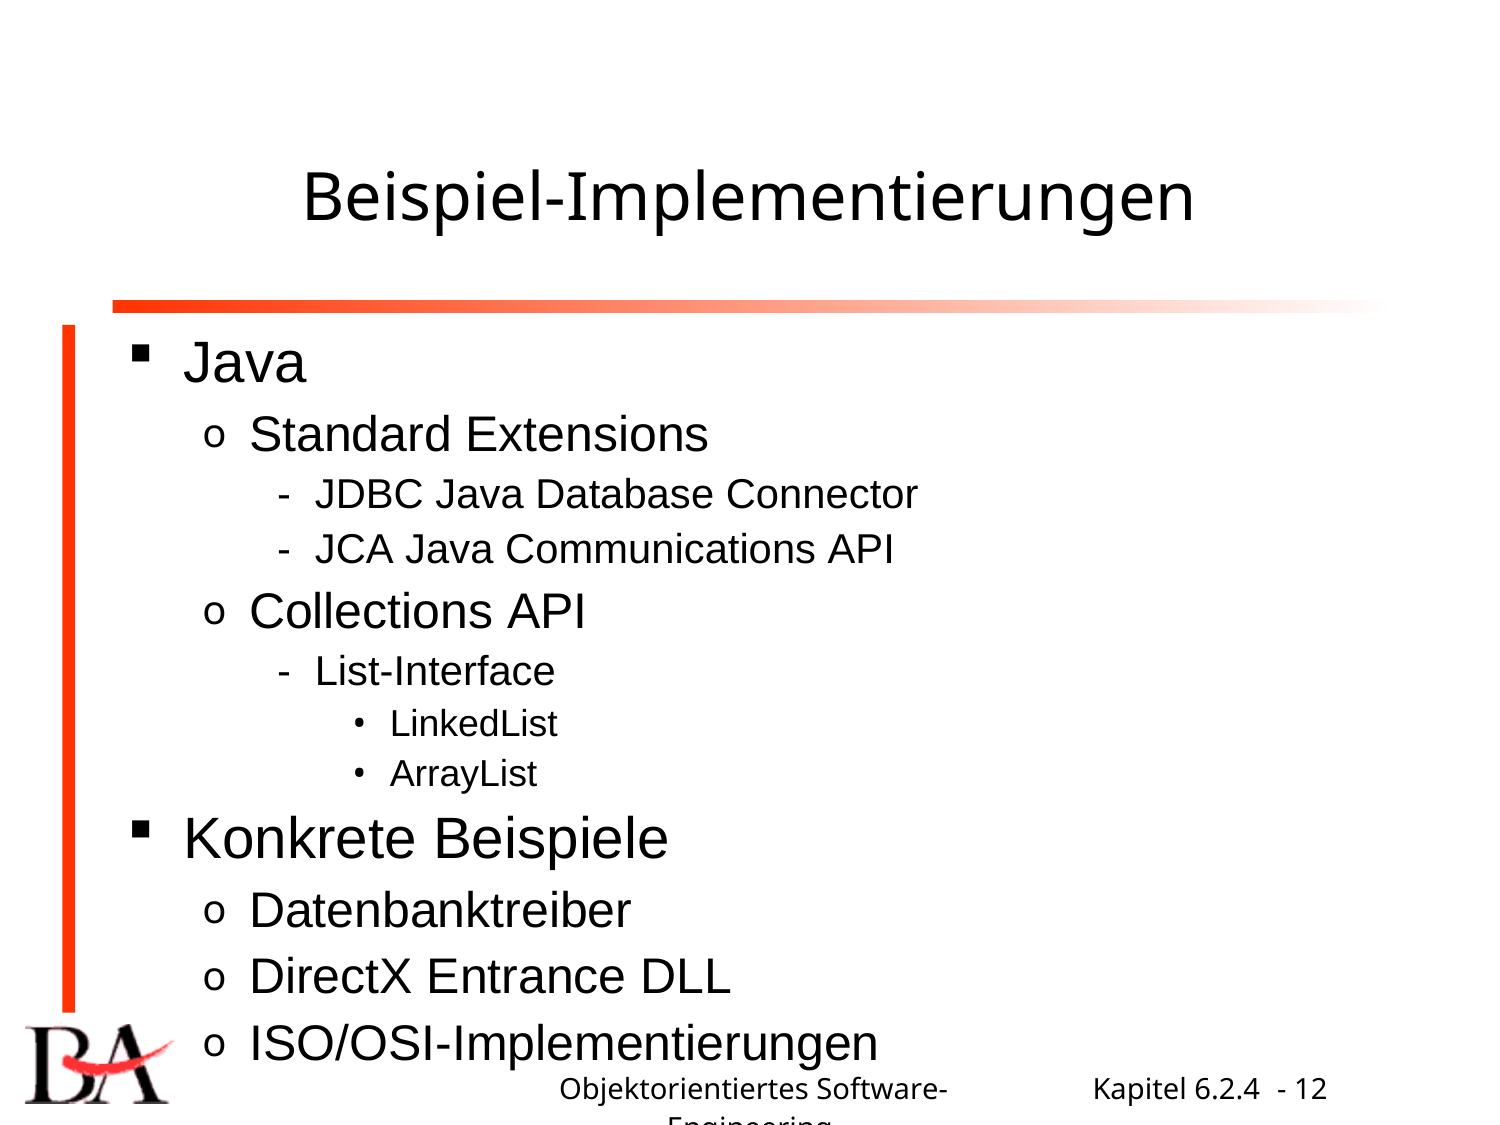

# Beispiel-Implementierungen
Java
Standard Extensions
JDBC Java Database Connector
JCA Java Communications API
Collections API
List-Interface
LinkedList
ArrayList
Konkrete Beispiele
Datenbanktreiber
DirectX Entrance DLL
ISO/OSI-Implementierungen
12